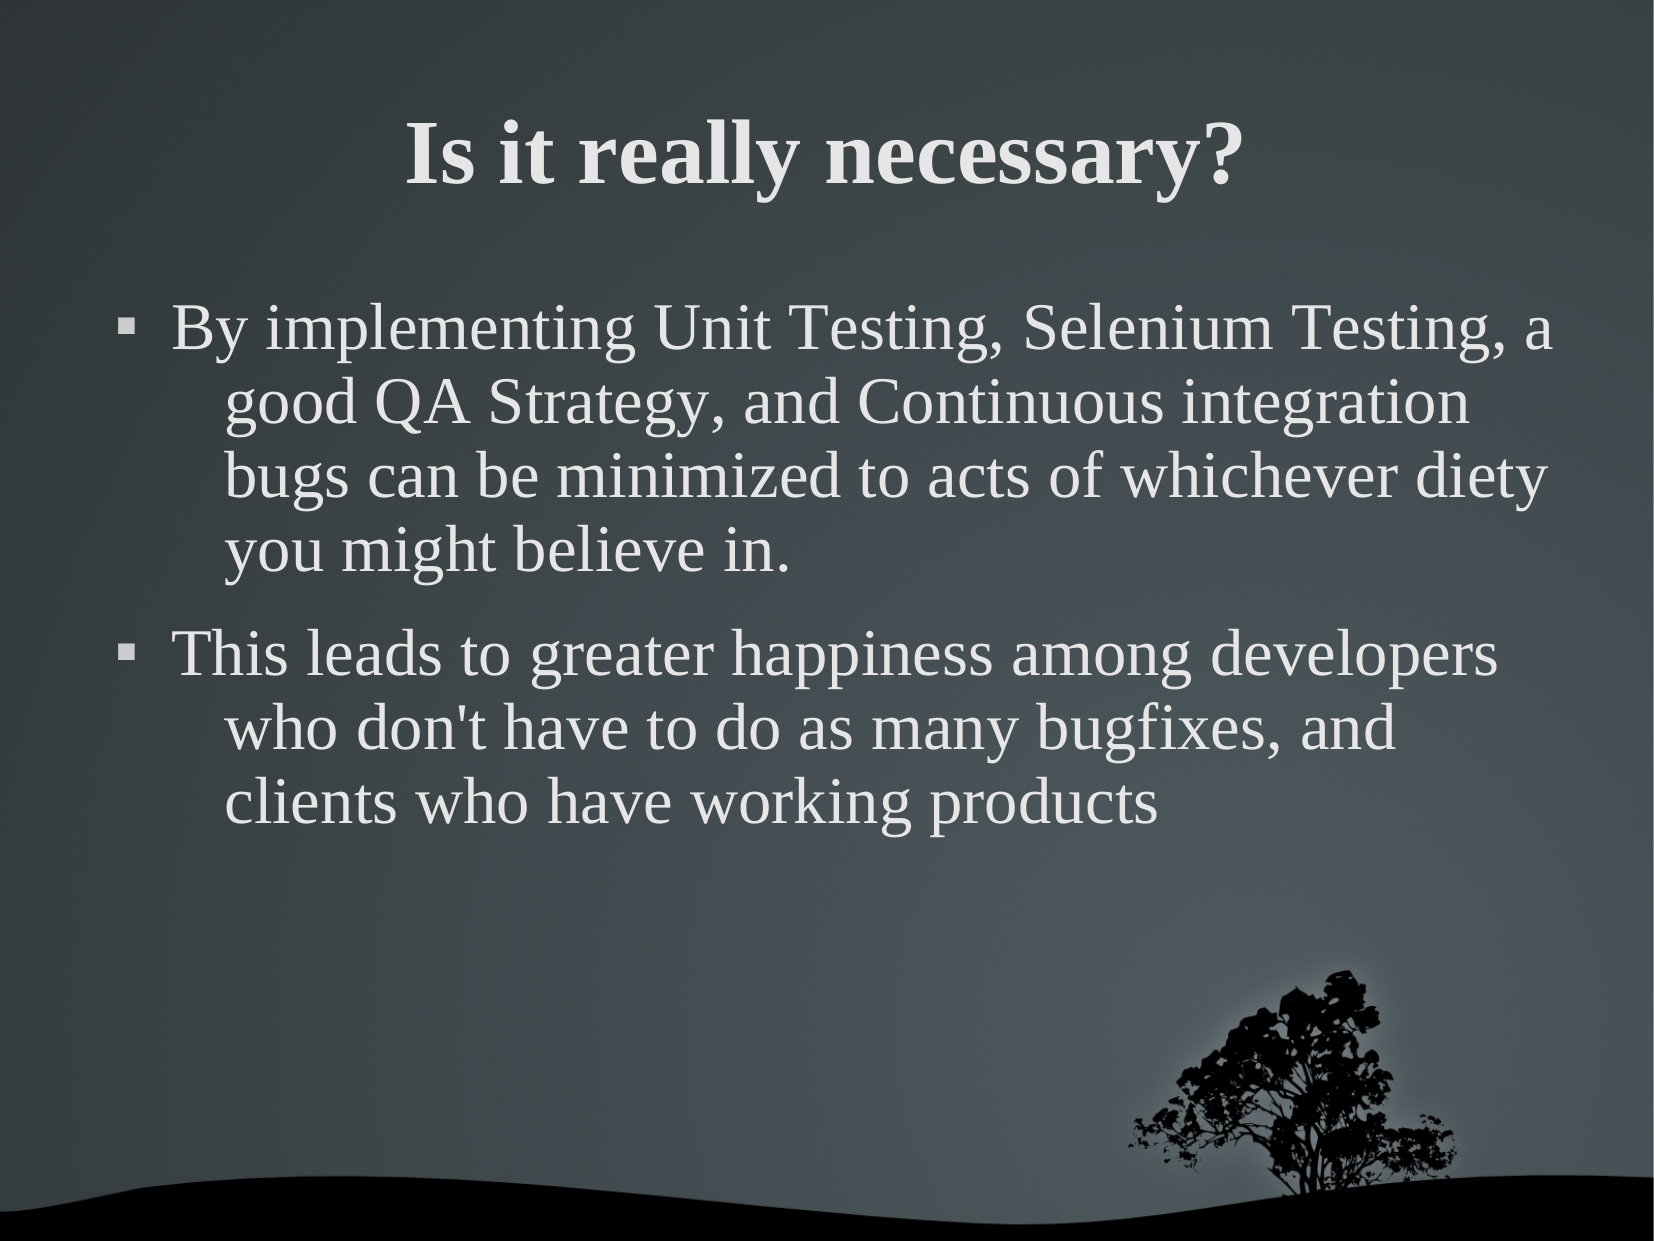

# Is it really necessary?
By implementing Unit Testing, Selenium Testing, a good QA Strategy, and Continuous integration bugs can be minimized to acts of whichever diety you might believe in.
This leads to greater happiness among developers who don't have to do as many bugfixes, and clients who have working products